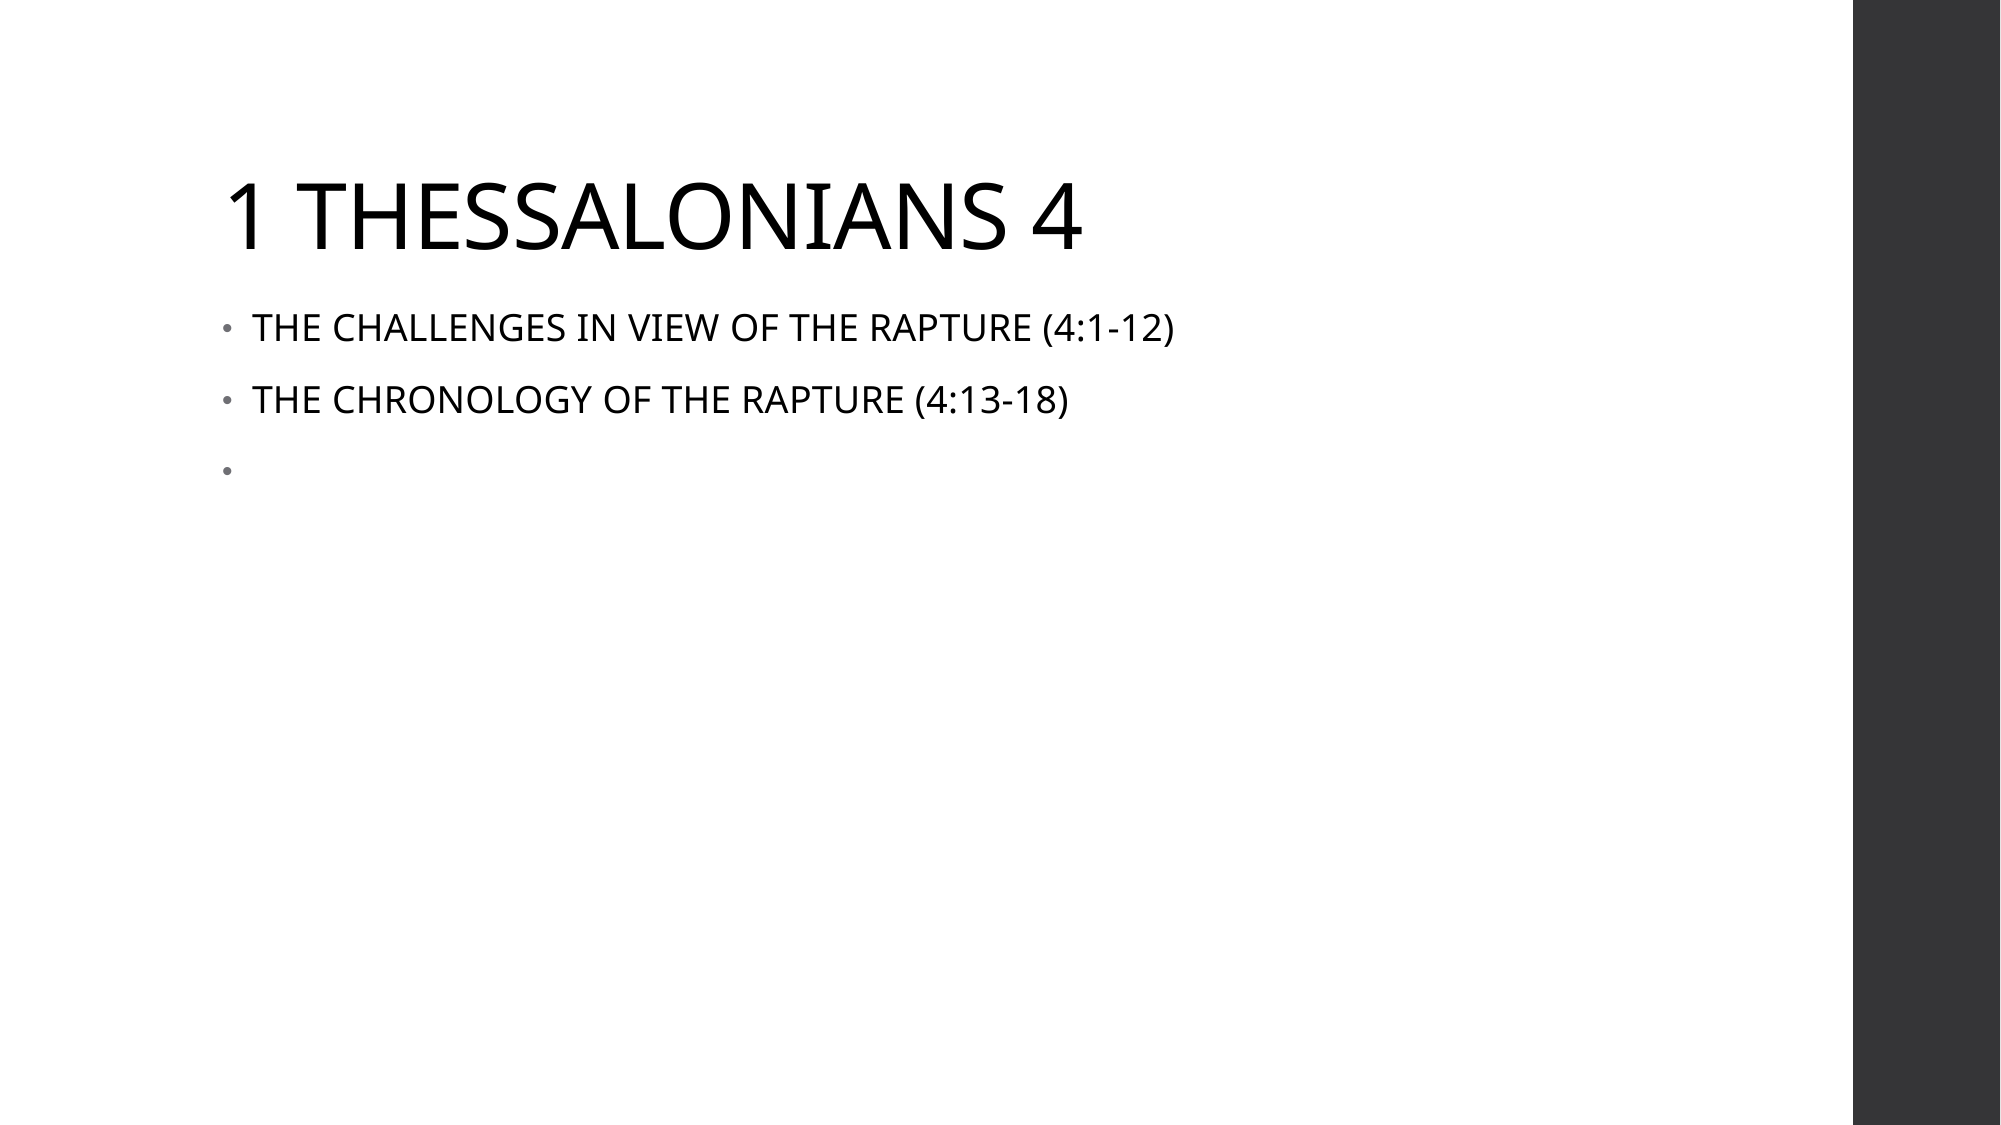

# 1 THESSALONIANS 4
THE CHALLENGES IN VIEW OF THE RAPTURE (4:1-12)
THE CHRONOLOGY OF THE RAPTURE (4:13-18)